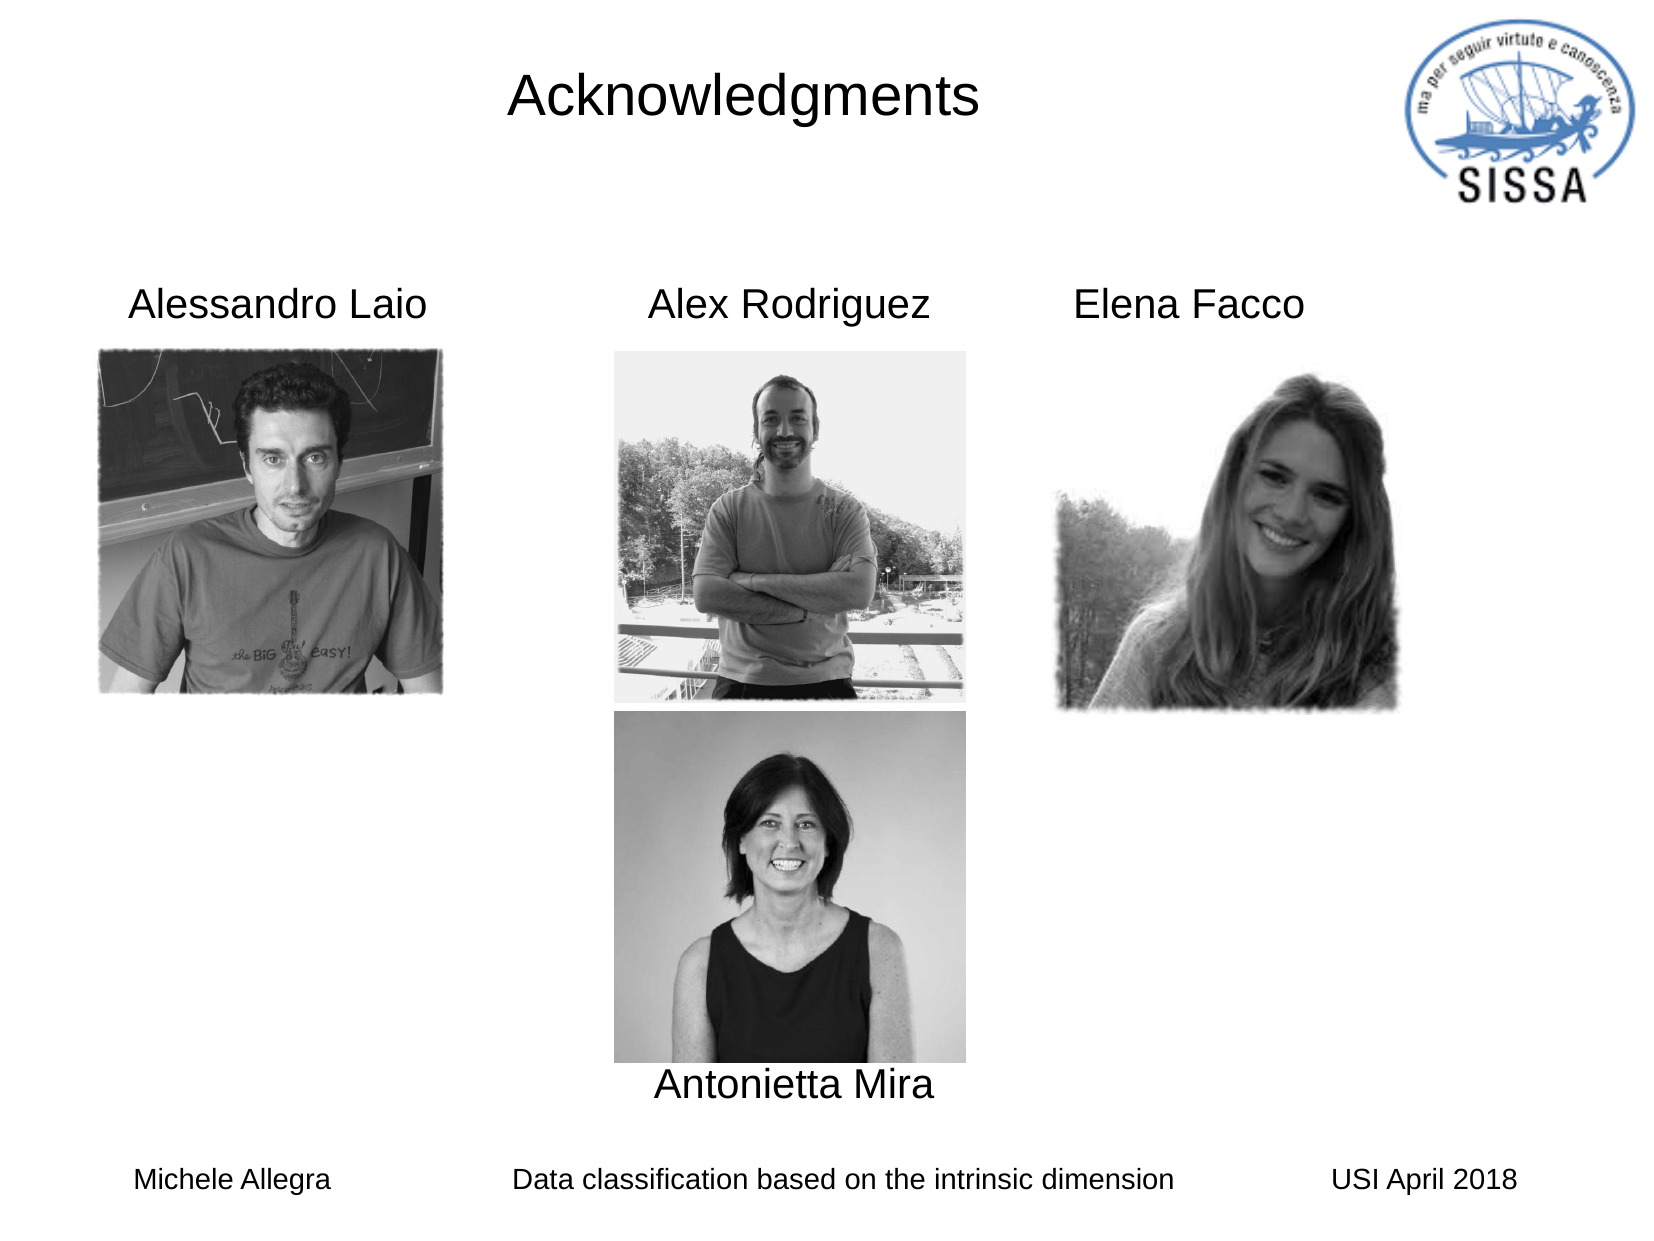

# Acknowledgments
Alessandro Laio
Alex Rodriguez
Elena Facco
Antonietta Mira
Michele Allegra Data classification based on the intrinsic dimension USI April 2018